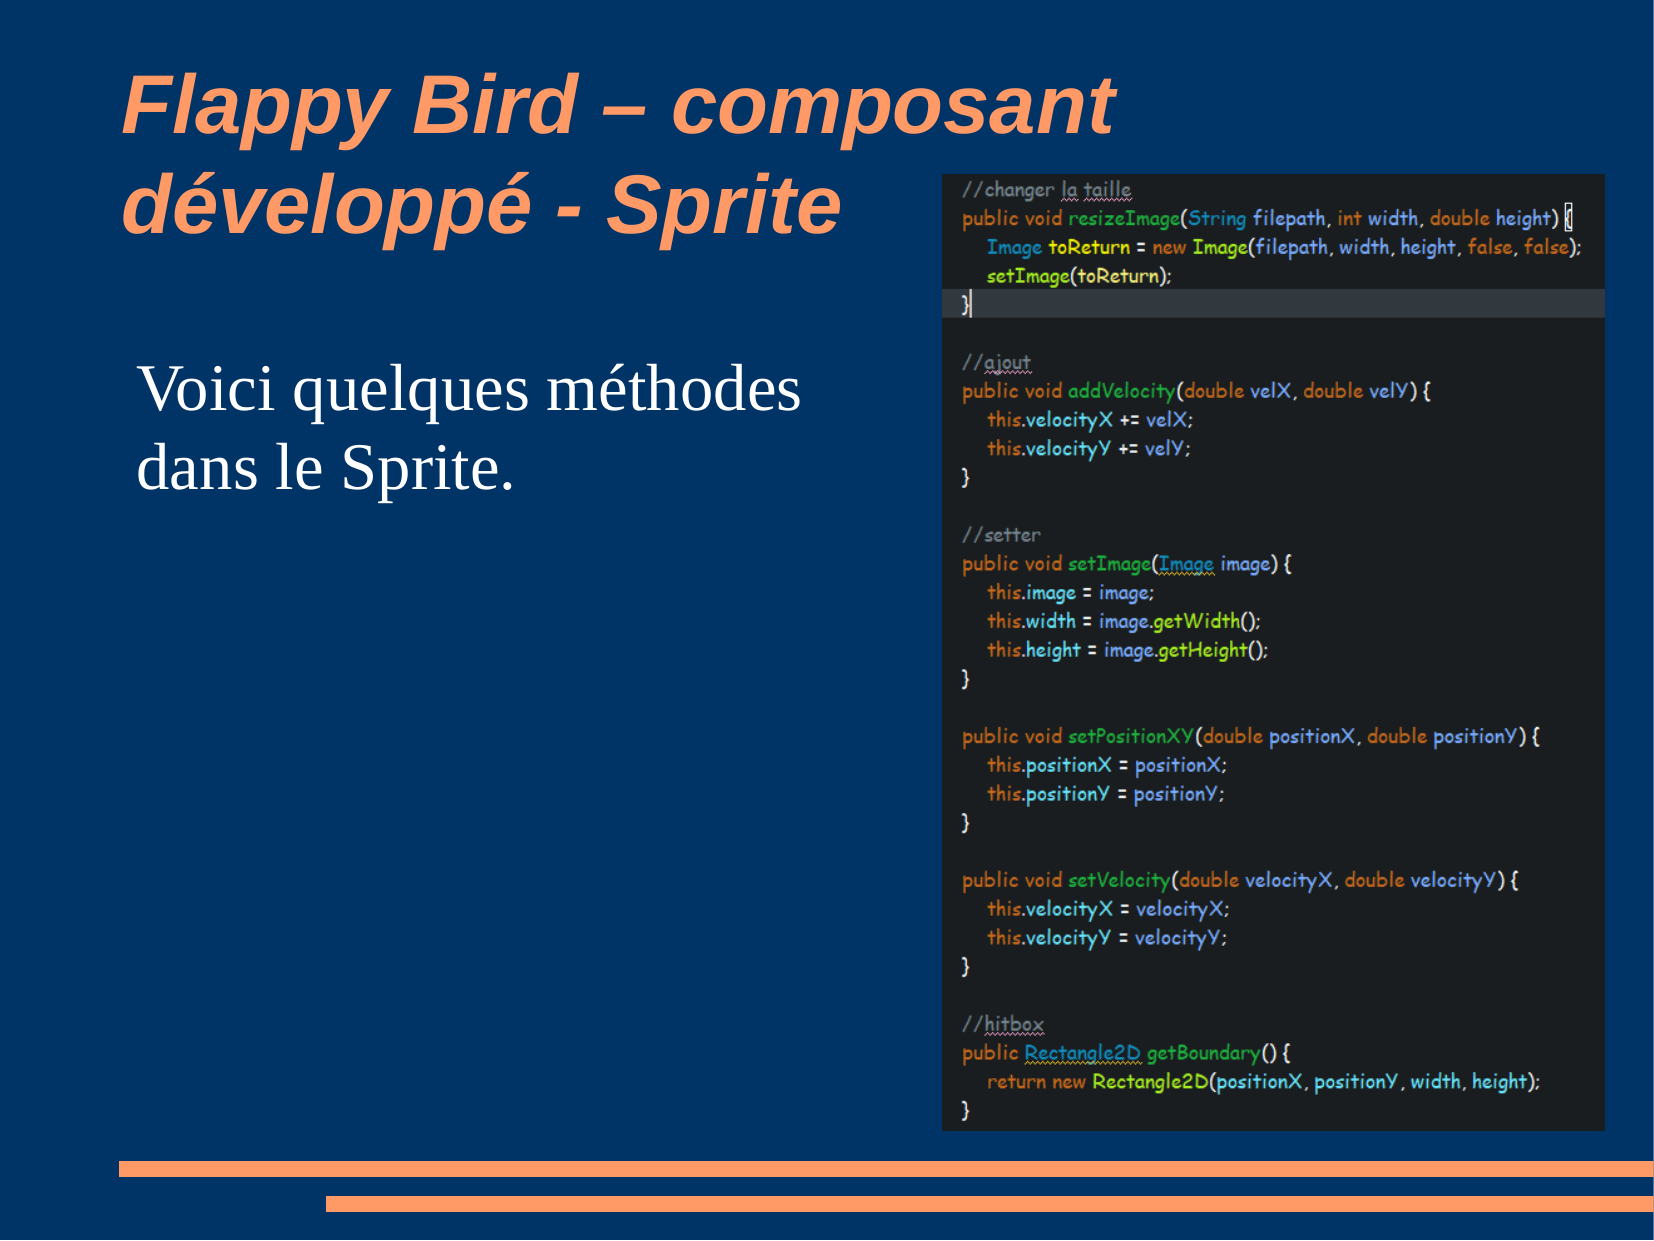

Flappy Bird – composant développé - Sprite
Voici quelques méthodes dans le Sprite.